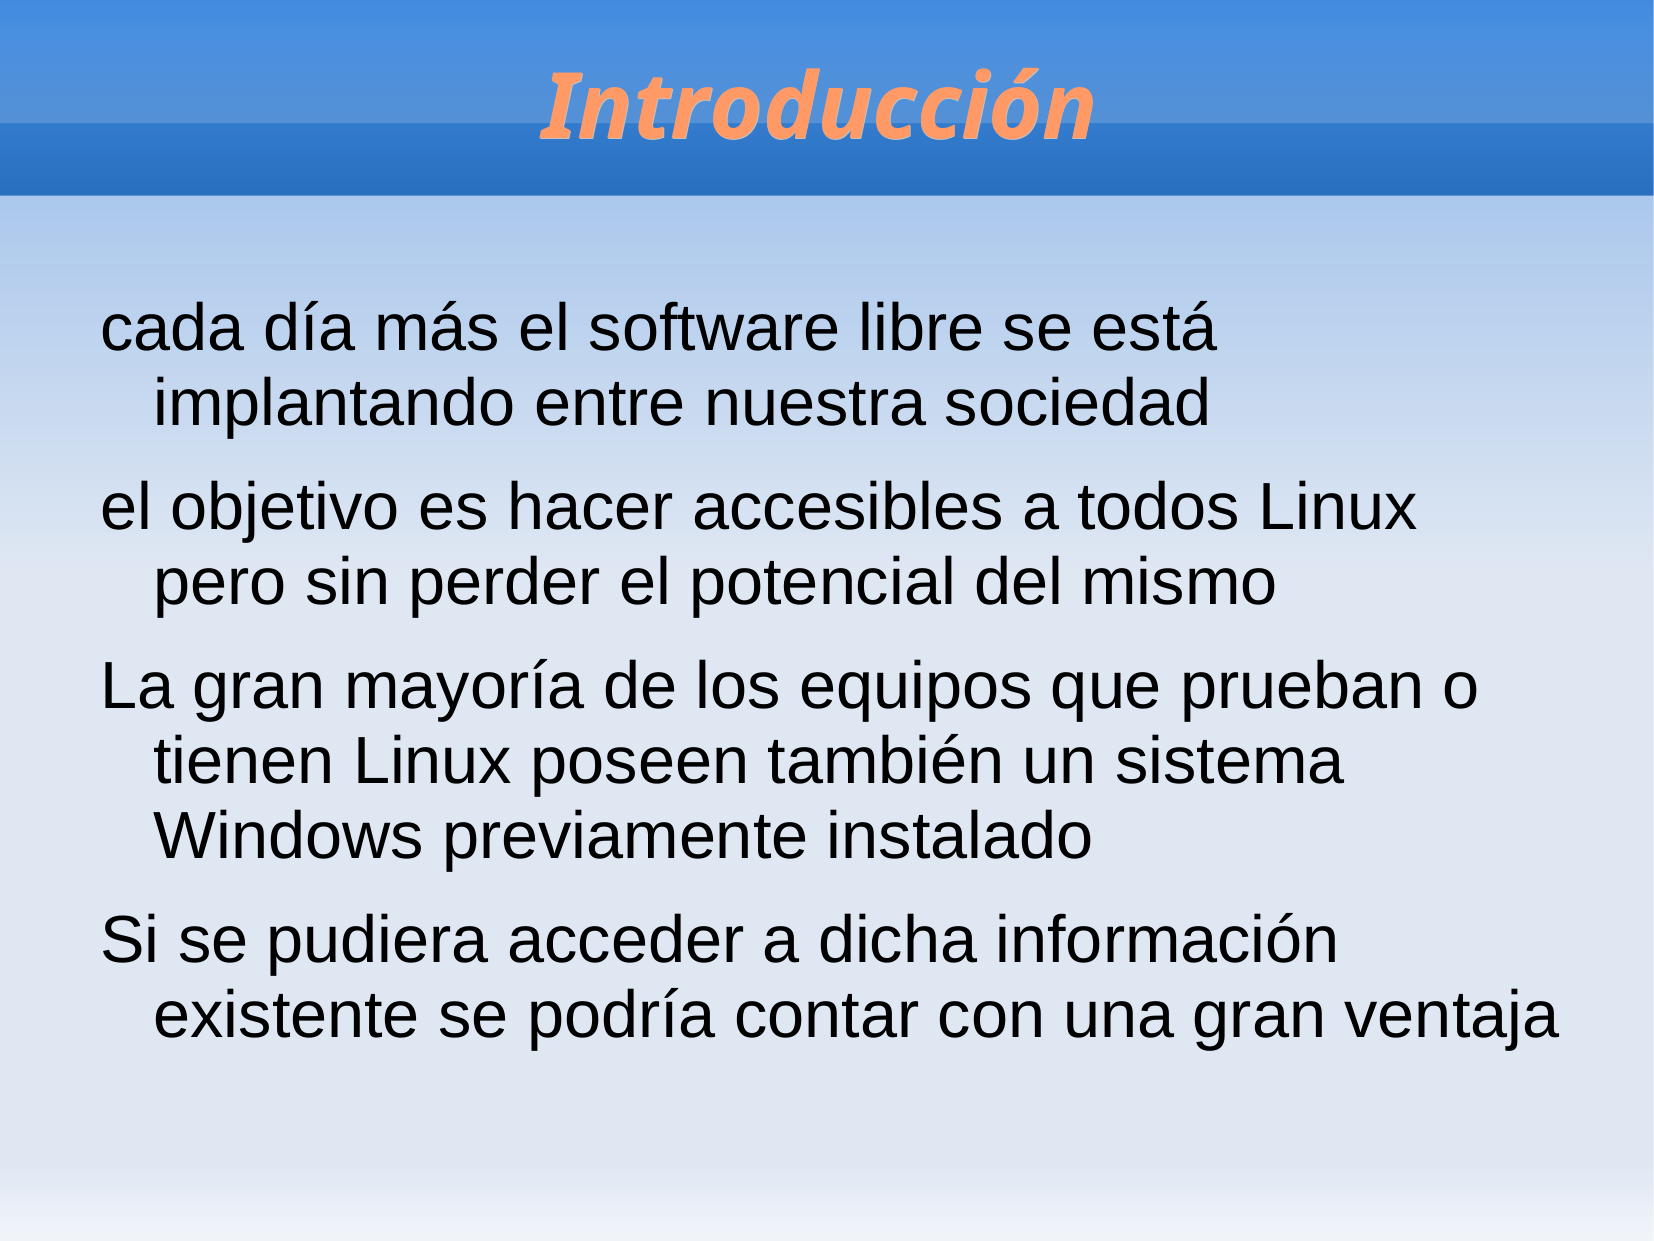

# Introducción
cada día más el software libre se está implantando entre nuestra sociedad
el objetivo es hacer accesibles a todos Linux pero sin perder el potencial del mismo
La gran mayoría de los equipos que prueban o tienen Linux poseen también un sistema Windows previamente instalado
Si se pudiera acceder a dicha información existente se podría contar con una gran ventaja